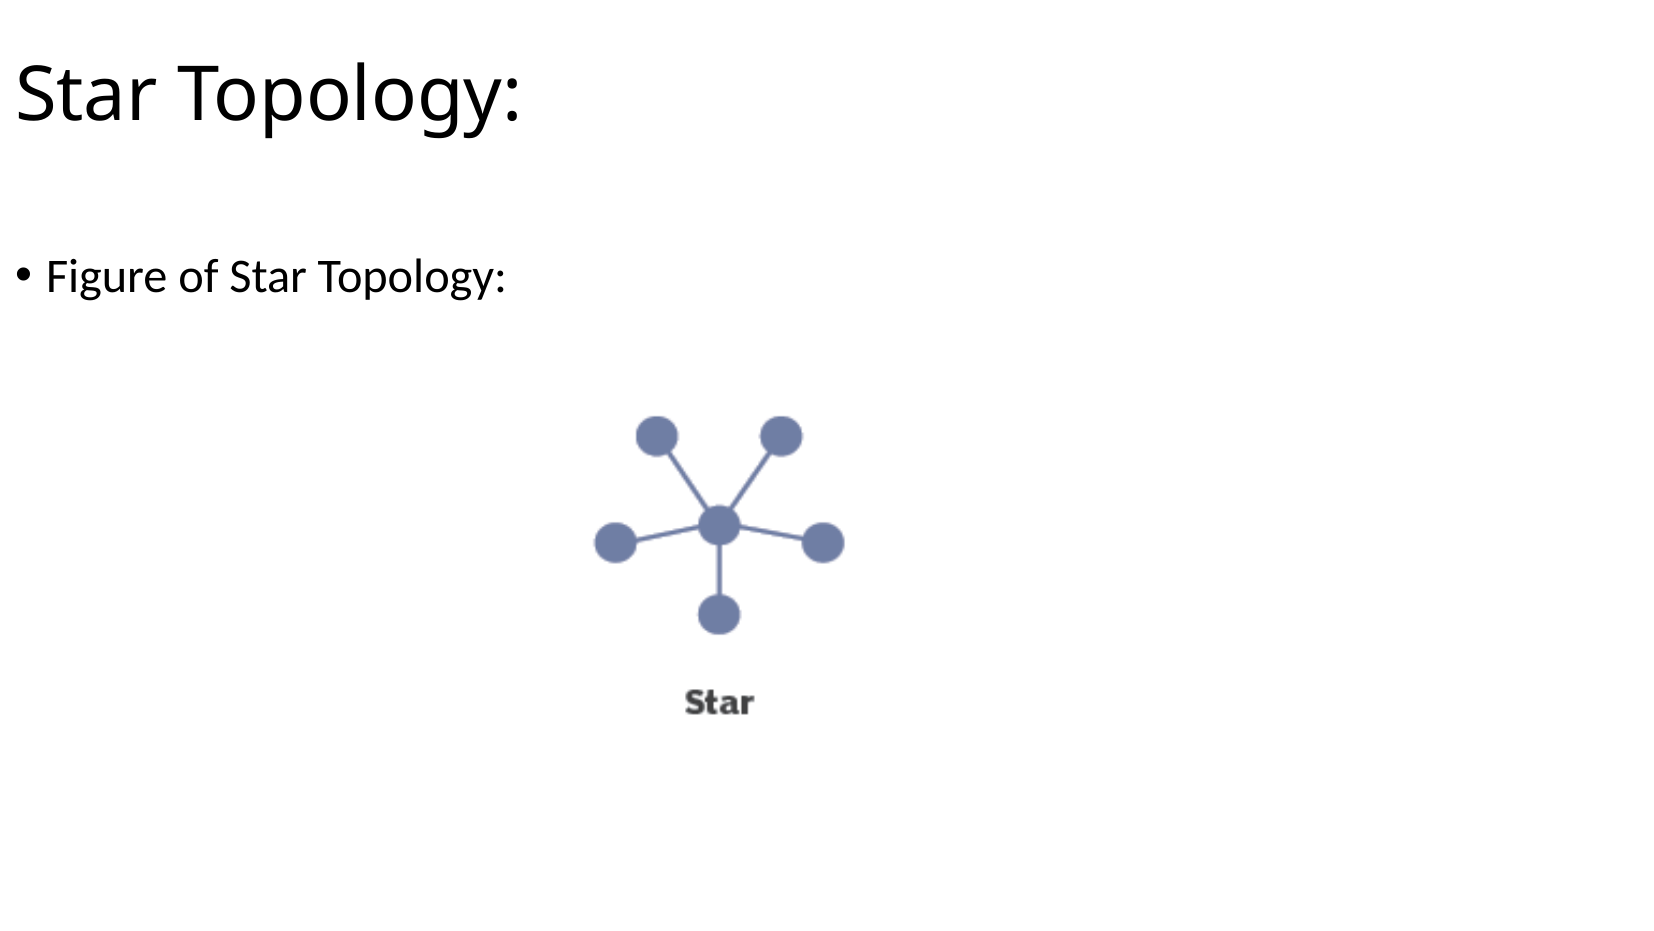

# Star Topology:
Figure of Star Topology: